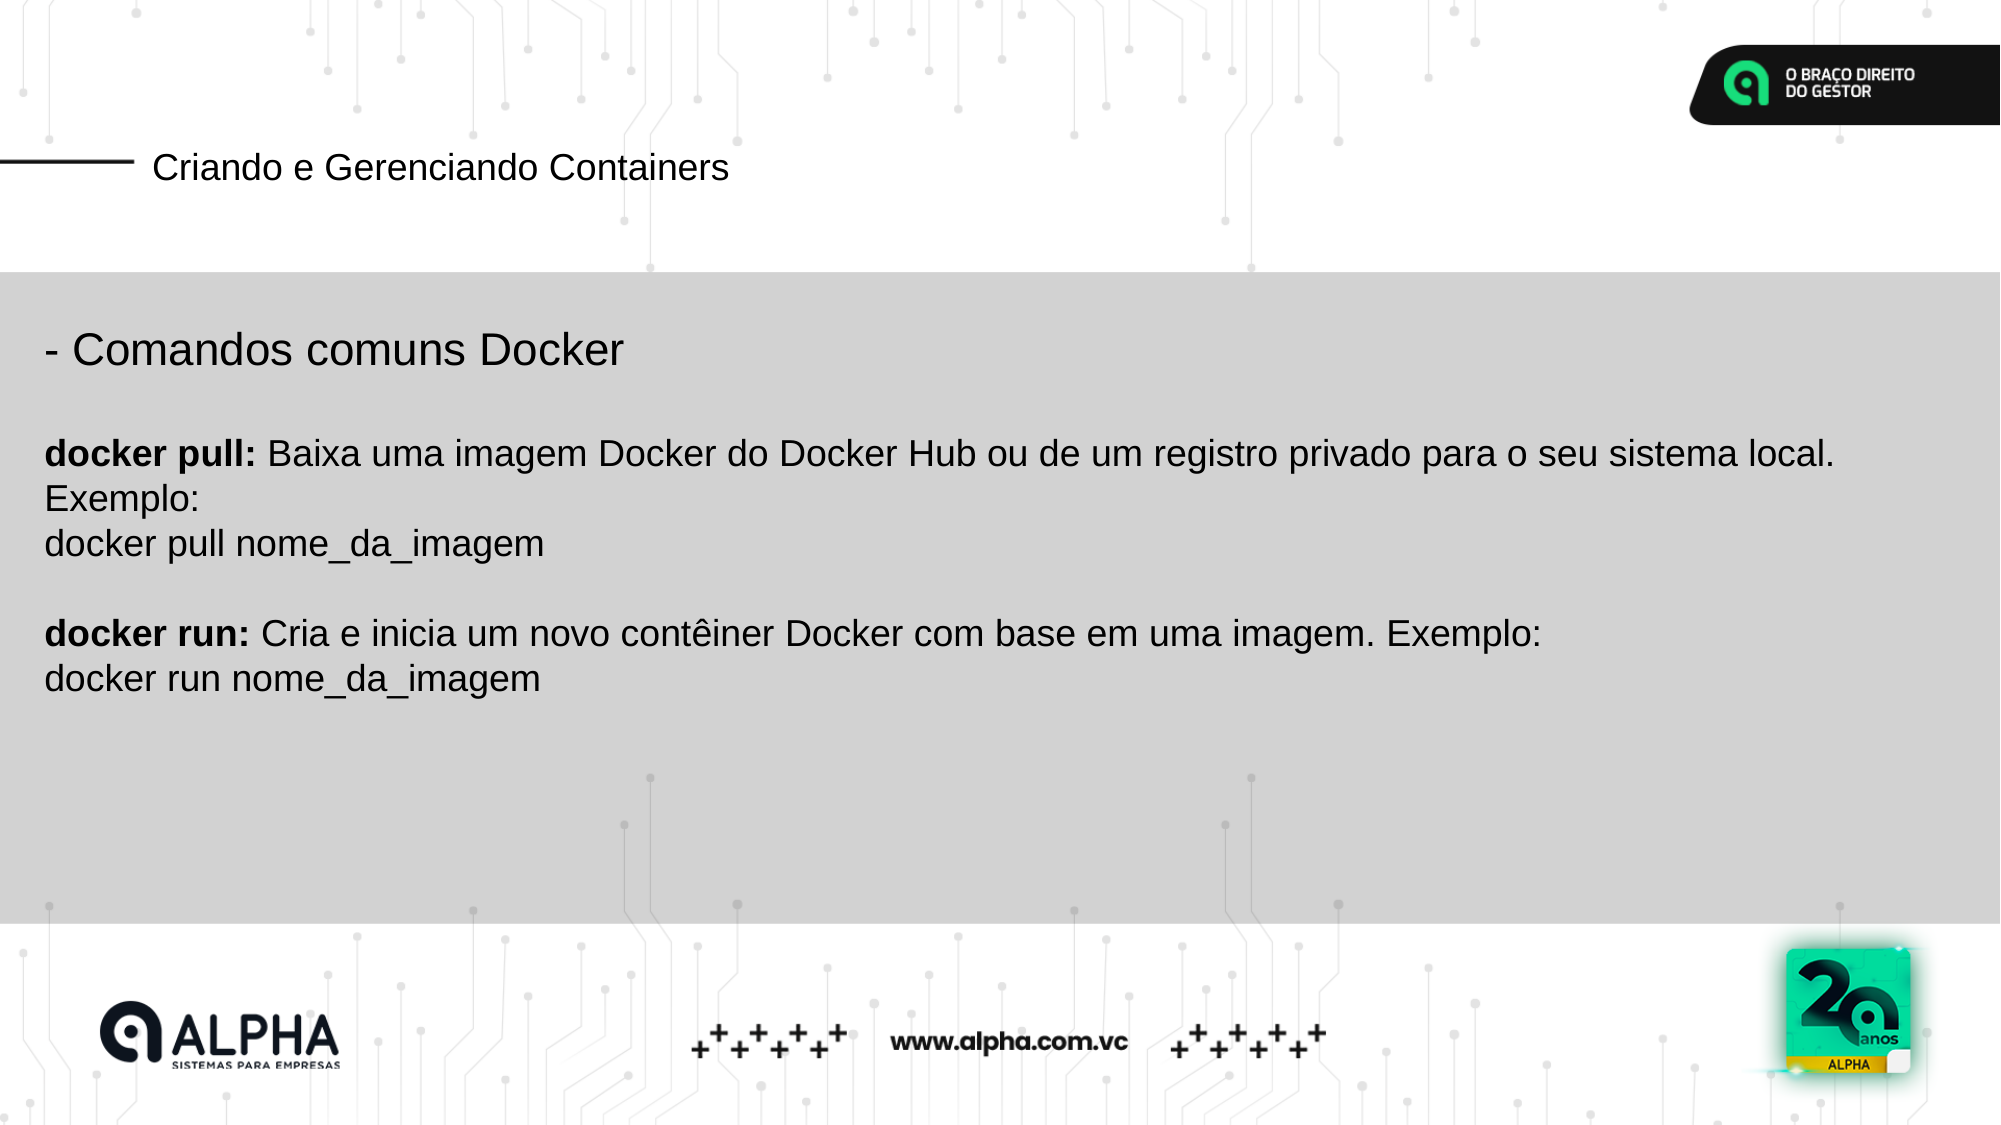

Criando e Gerenciando Containers
- Comandos comuns Docker
docker pull: Baixa uma imagem Docker do Docker Hub ou de um registro privado para o seu sistema local. Exemplo:
docker pull nome_da_imagem
docker run: Cria e inicia um novo contêiner Docker com base em uma imagem. Exemplo:
docker run nome_da_imagem